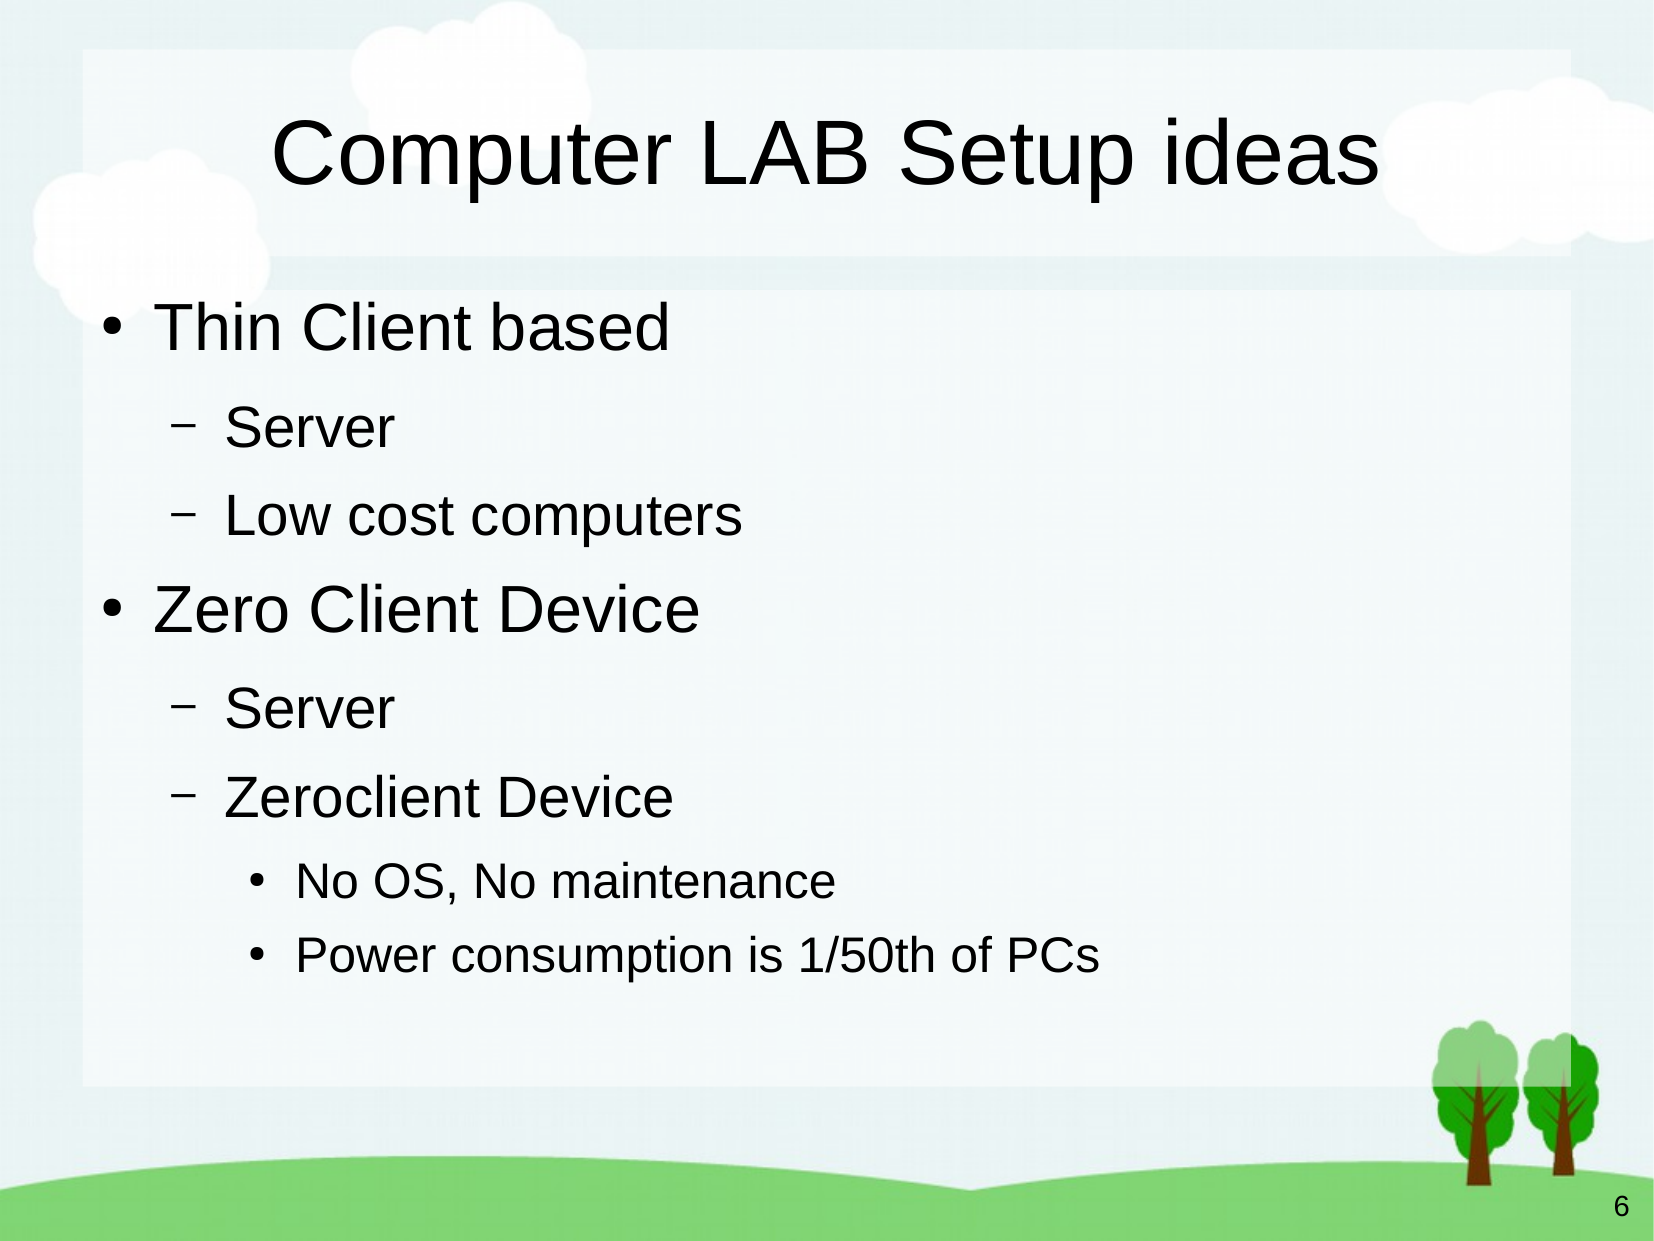

# Computer LAB Setup ideas
Thin Client based
Server
Low cost computers
Zero Client Device
Server
Zeroclient Device
No OS, No maintenance
Power consumption is 1/50th of PCs
6